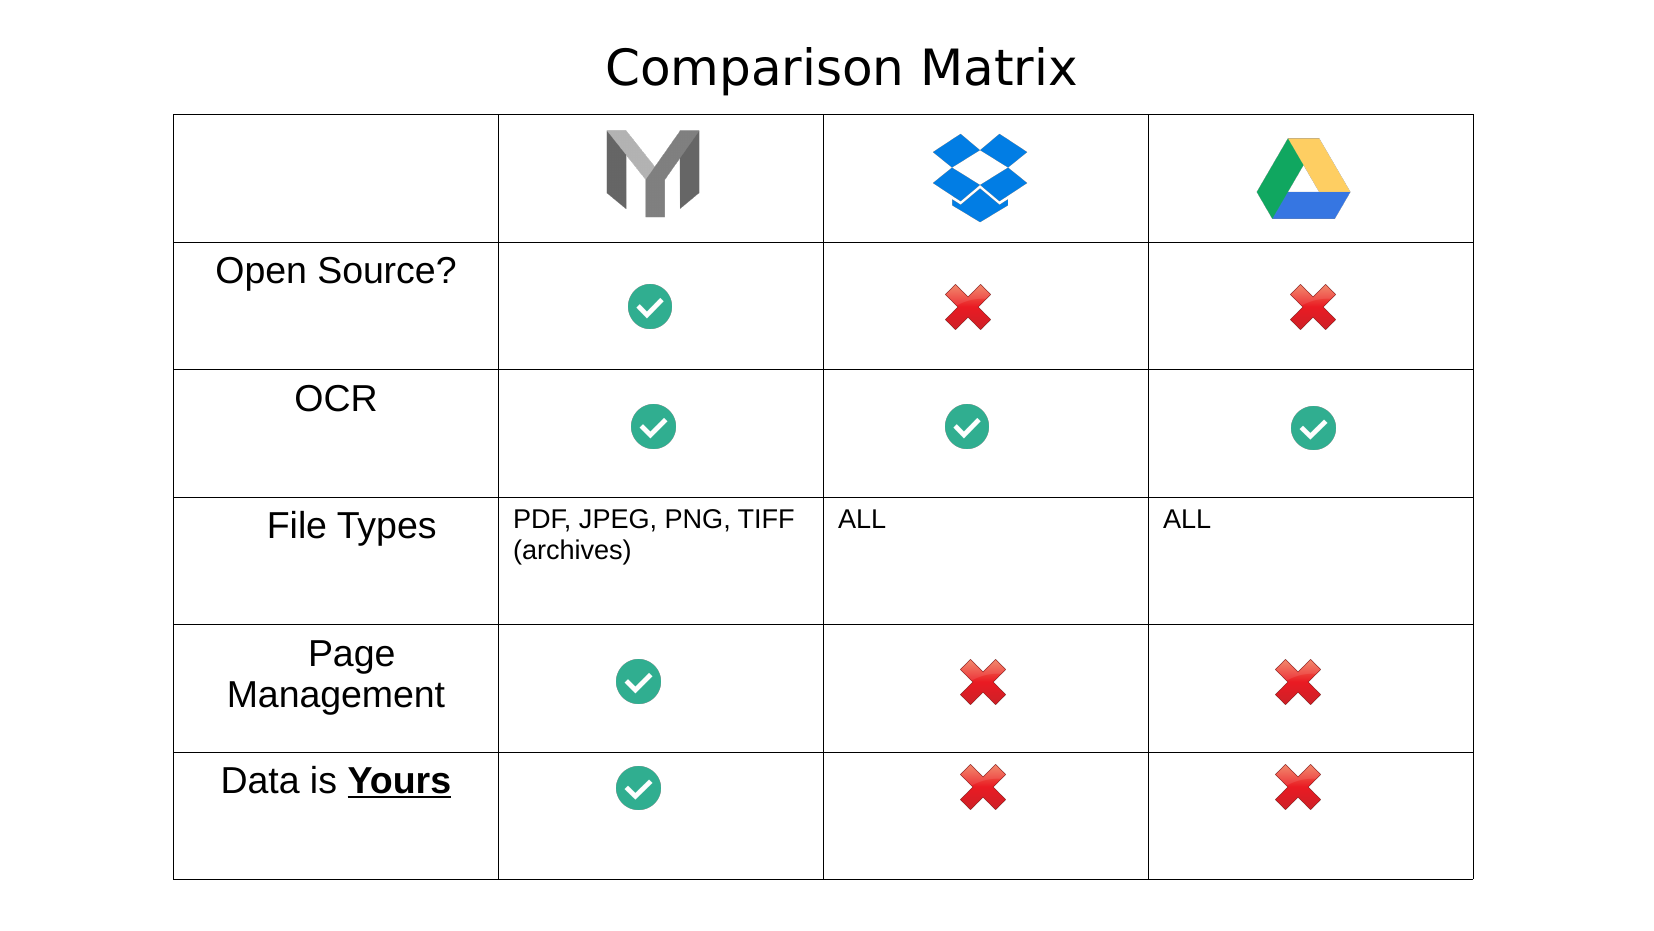

Comparison Matrix
| | | | |
| --- | --- | --- | --- |
| Open Source? | | | |
| OCR | | | |
| File Types | PDF, JPEG, PNG, TIFF (archives) | ALL | ALL |
| Page Management | | | |
| Data is Yours | | | |